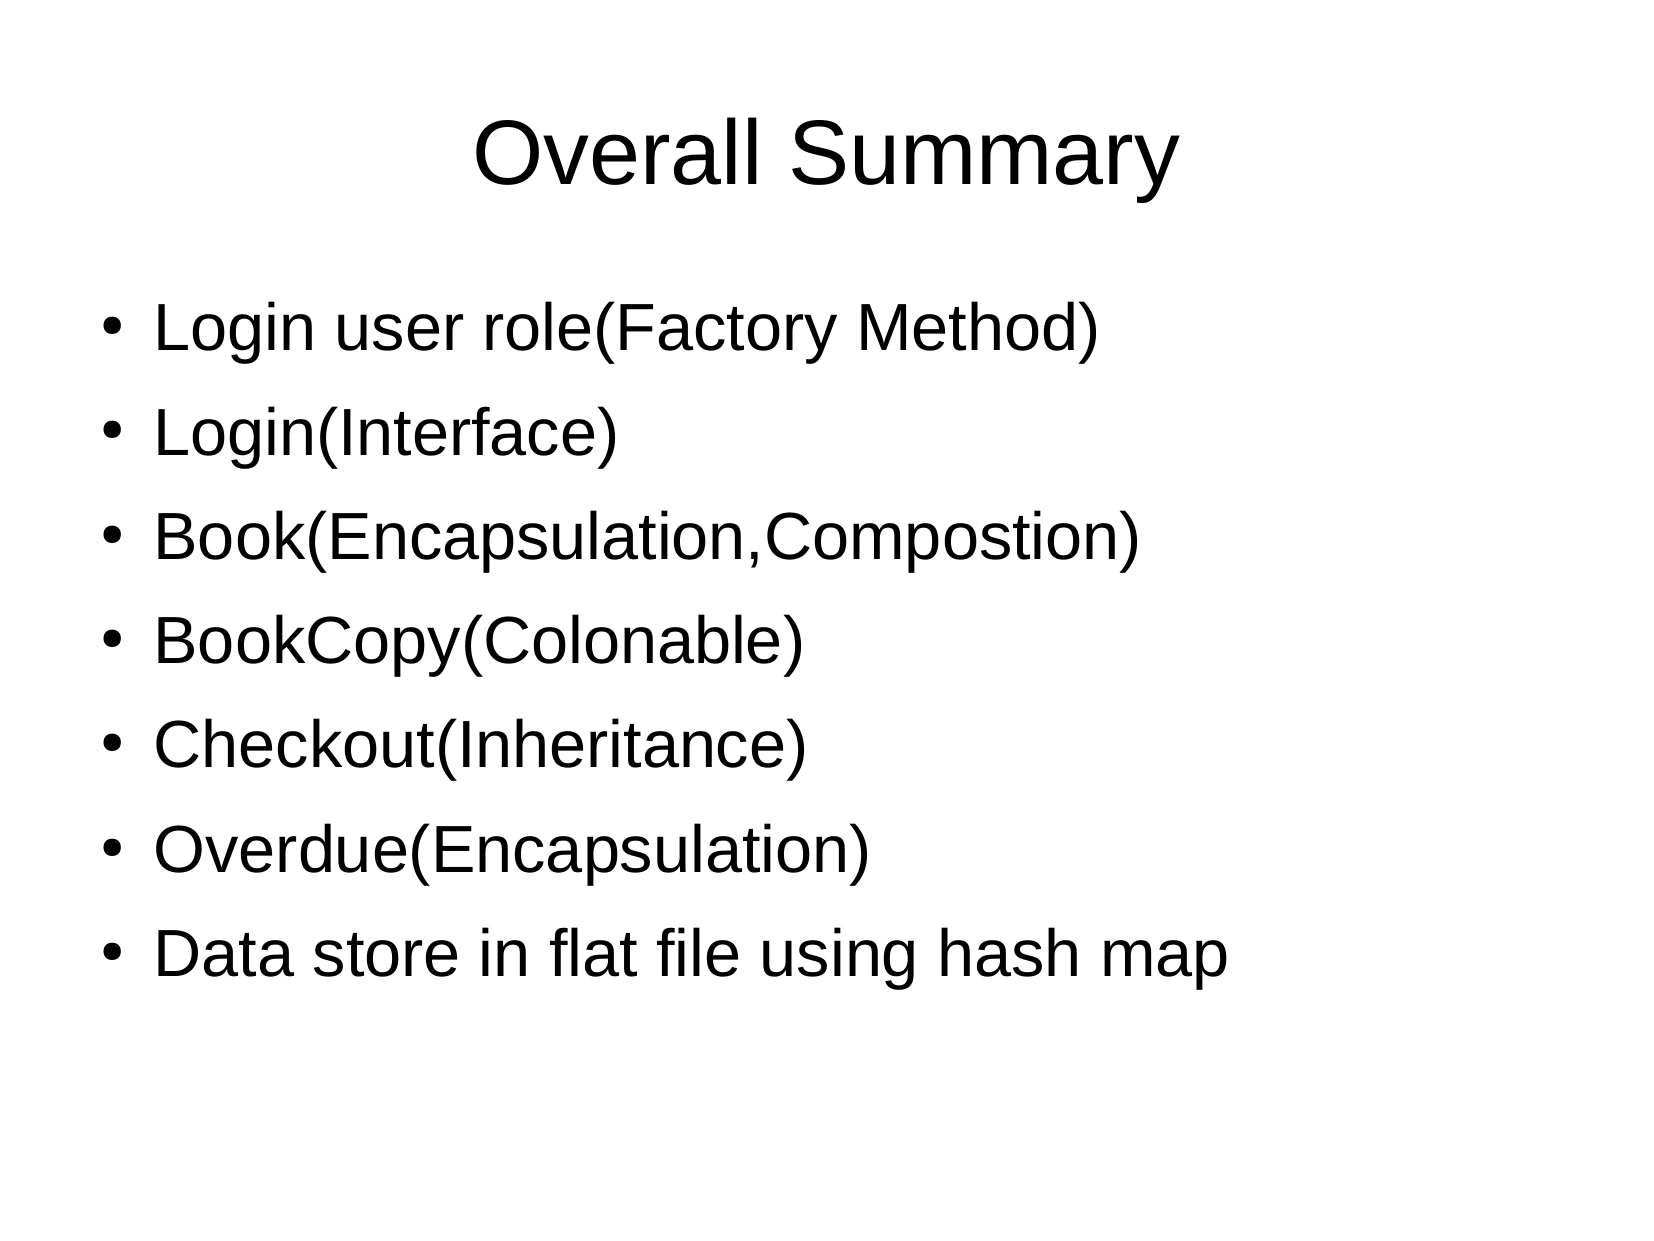

# Overall Summary
Login user role(Factory Method)
Login(Interface)
Book(Encapsulation,Compostion)
BookCopy(Colonable)
Checkout(Inheritance)
Overdue(Encapsulation)
Data store in flat file using hash map